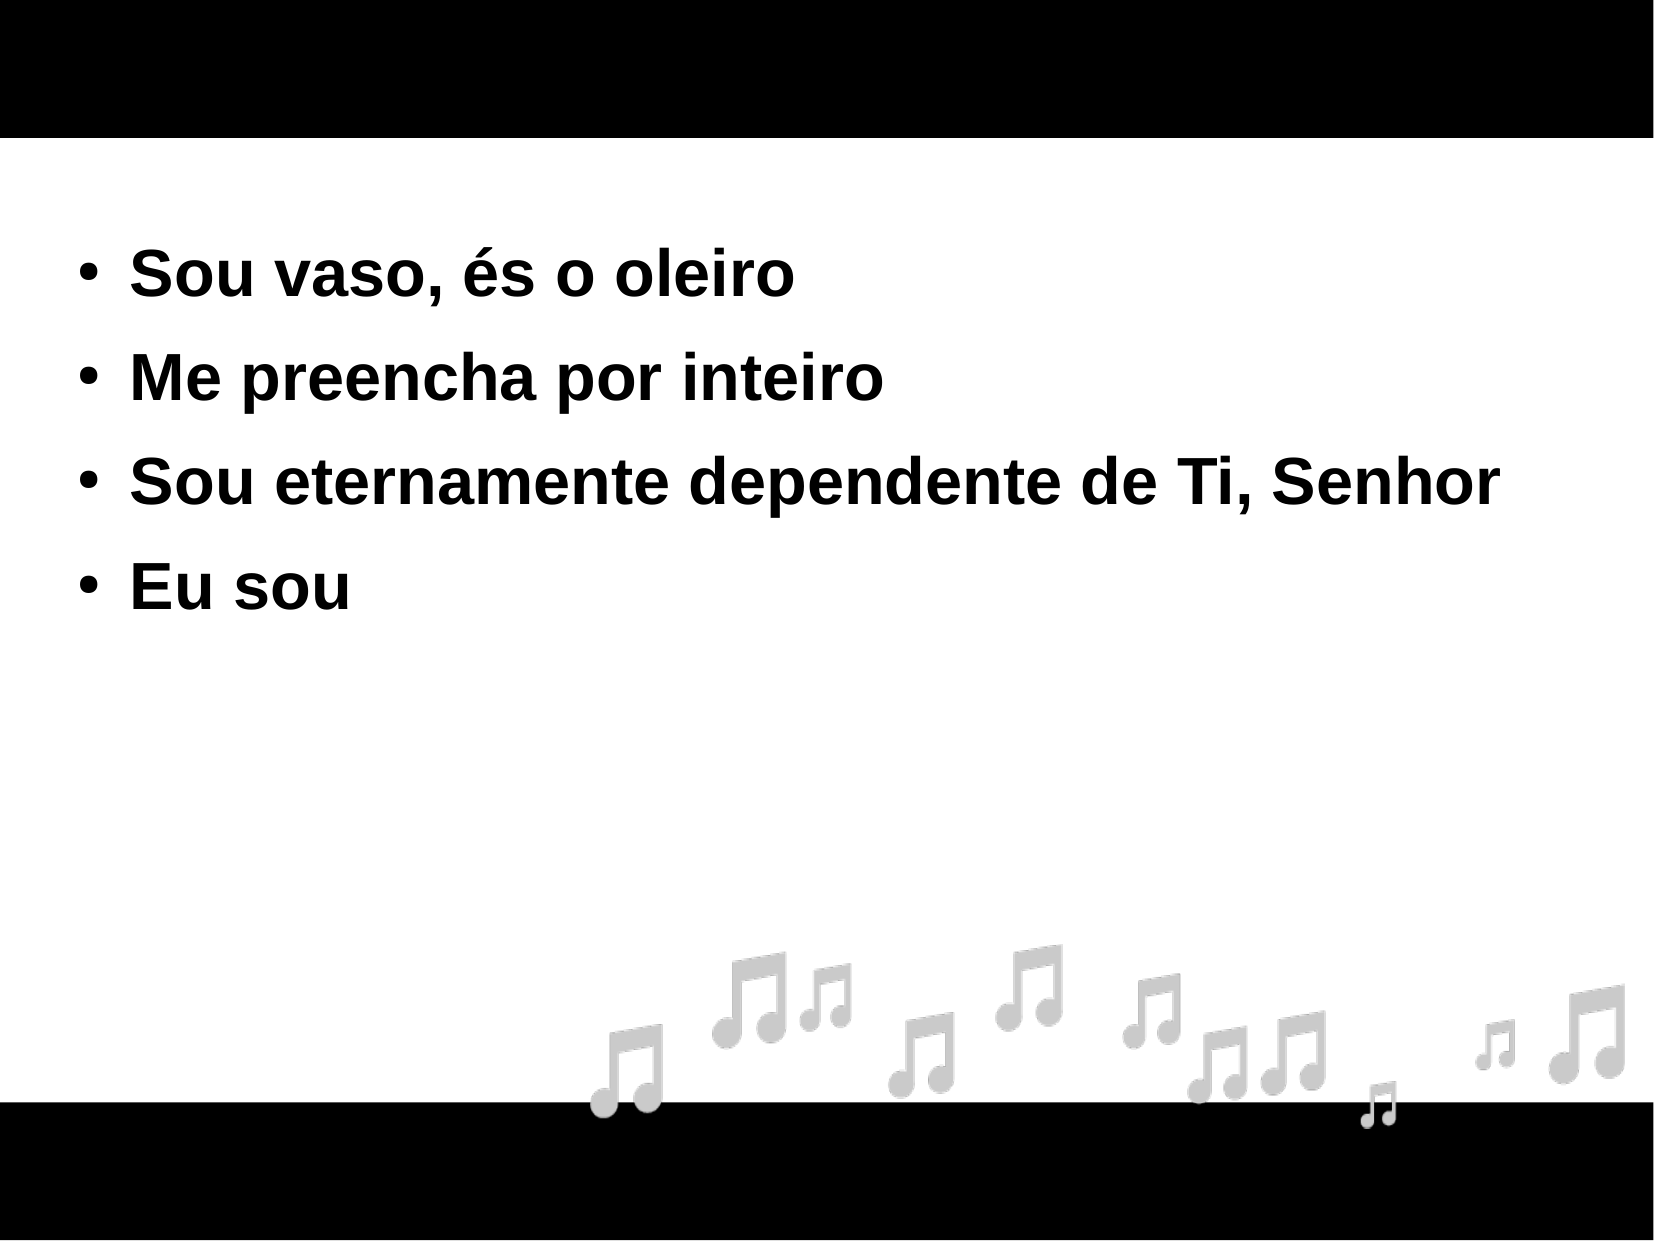

# Sou vaso, és o oleiro
Me preencha por inteiro
Sou eternamente dependente de Ti, Senhor
Eu sou